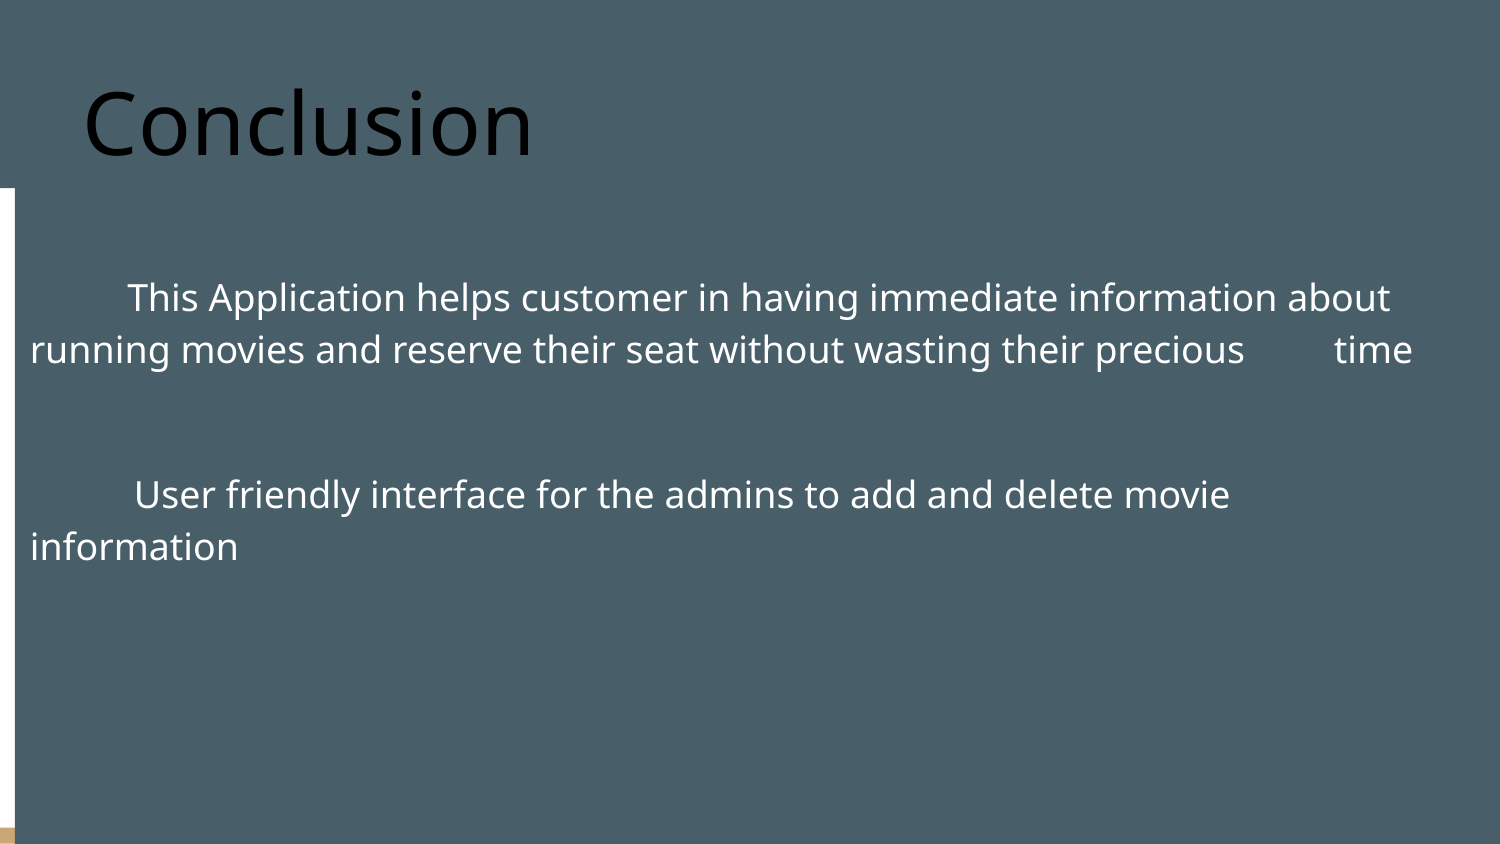

Conclusion
 This Application helps customer in having immediate information about 	 running movies and reserve their seat without wasting their precious 	 time
	 User friendly interface for the admins to add and delete movie 		 information